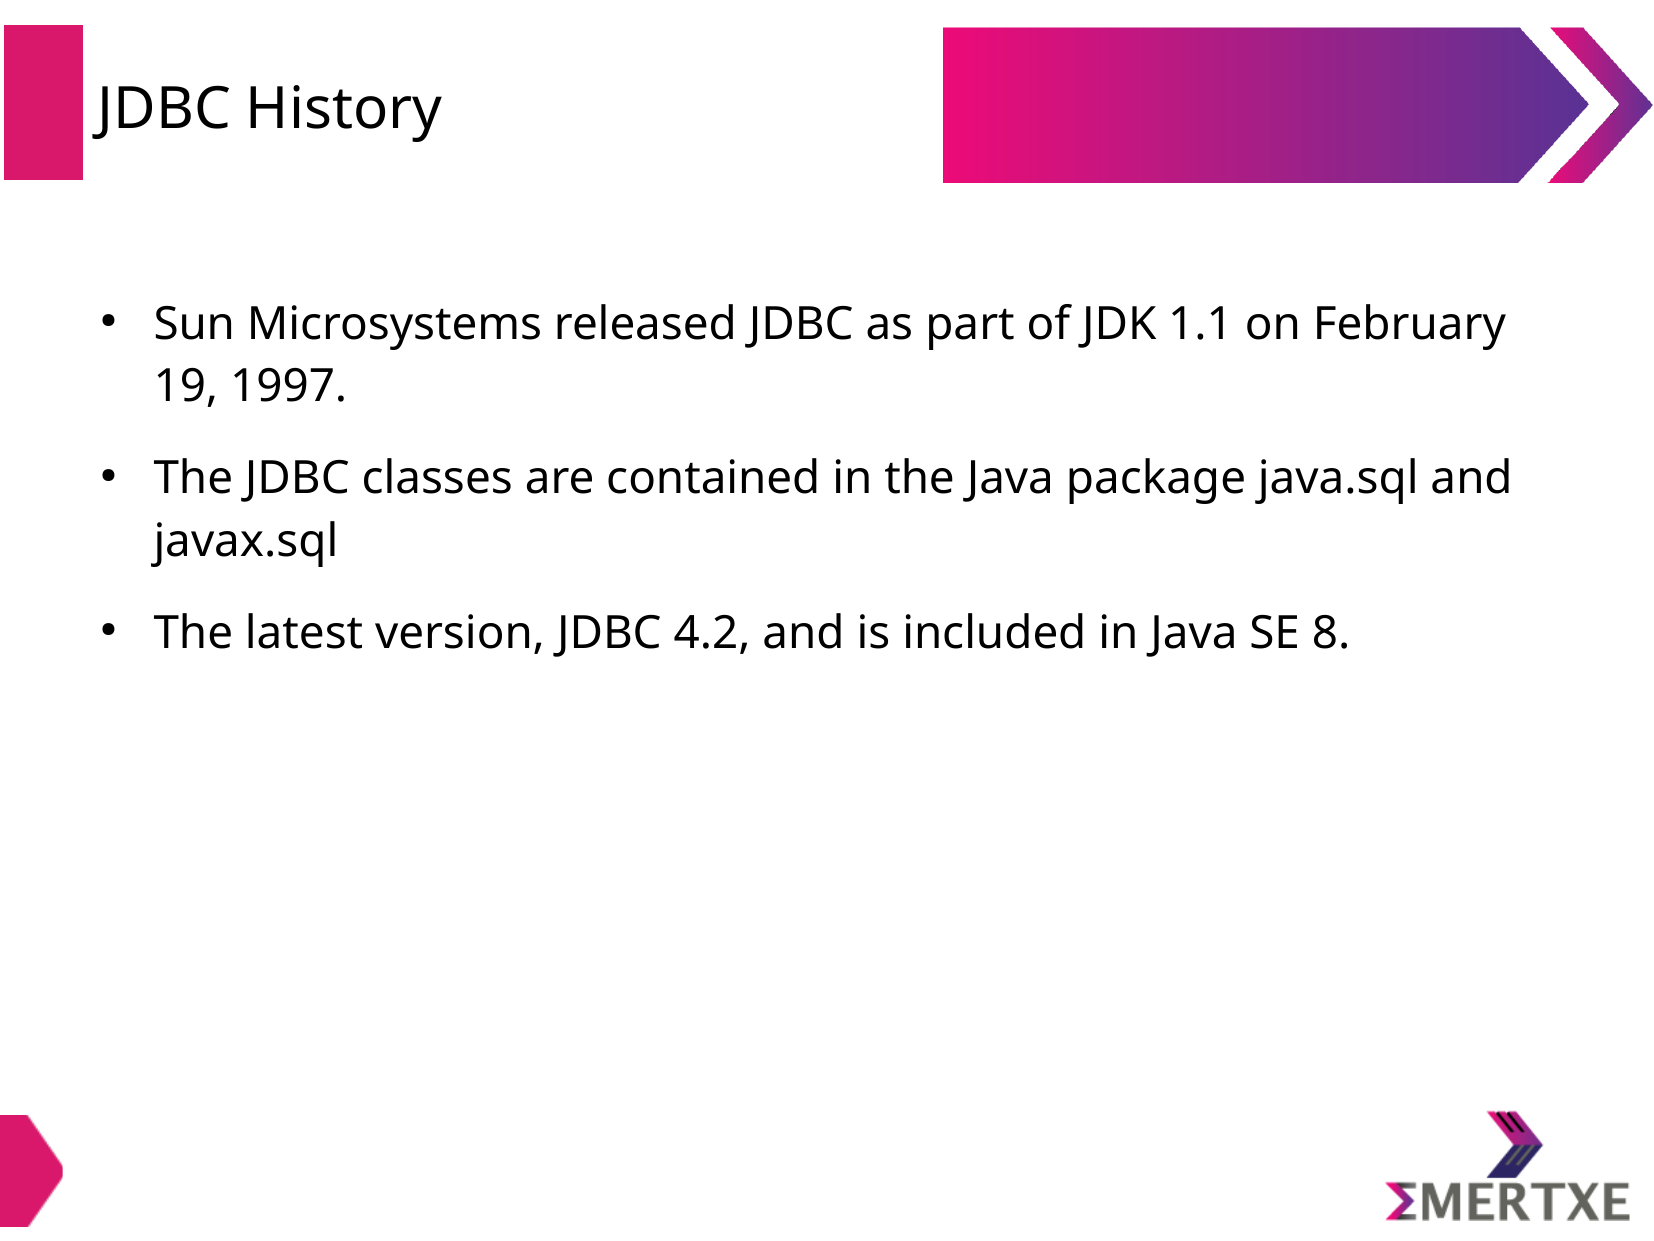

# JDBC History
Sun Microsystems released JDBC as part of JDK 1.1 on February 19, 1997.
The JDBC classes are contained in the Java package java.sql and javax.sql
The latest version, JDBC 4.2, and is included in Java SE 8.